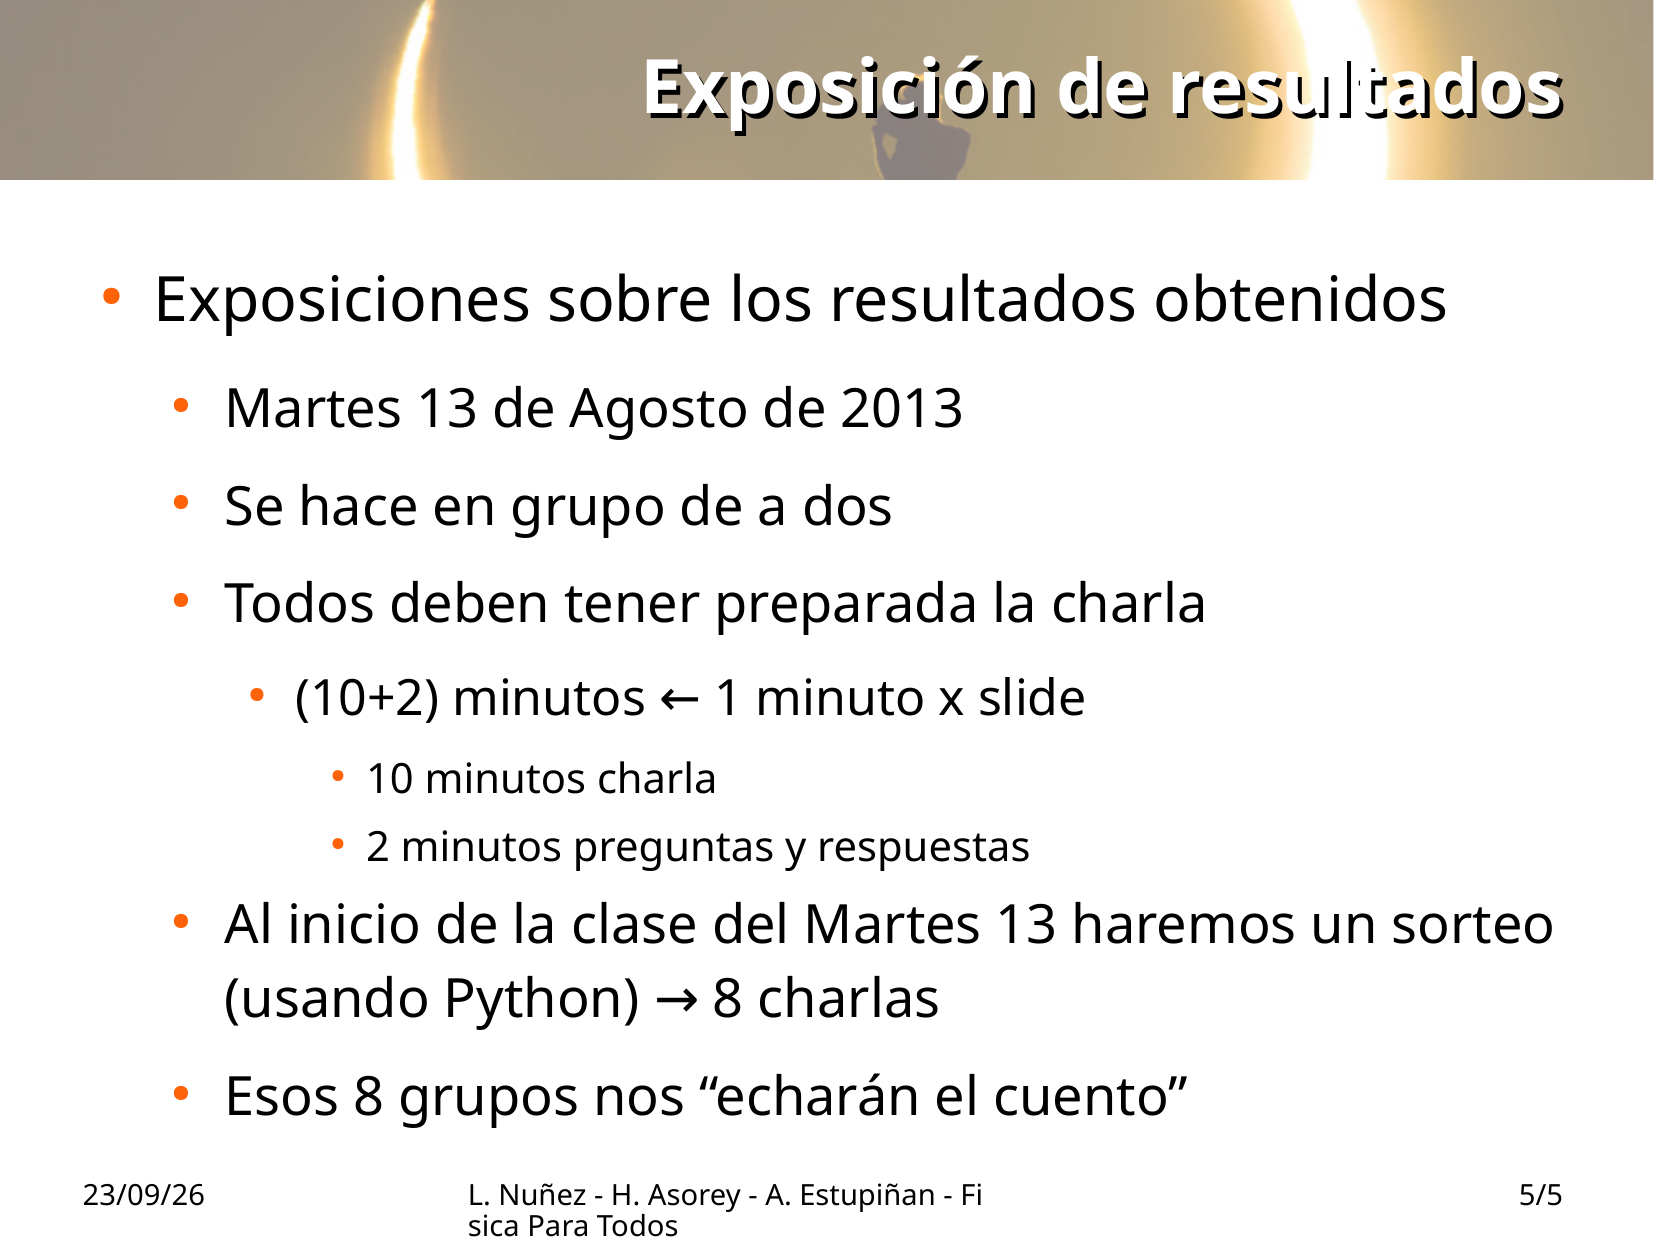

# Exposición de resultados
Exposiciones sobre los resultados obtenidos
Martes 13 de Agosto de 2013
Se hace en grupo de a dos
Todos deben tener preparada la charla
(10+2) minutos ← 1 minuto x slide
10 minutos charla
2 minutos preguntas y respuestas
Al inicio de la clase del Martes 13 haremos un sorteo (usando Python) → 8 charlas
Esos 8 grupos nos “echarán el cuento”
L. Nuñez - H. Asorey - A. Estupiñan - Fisica Para Todos
5